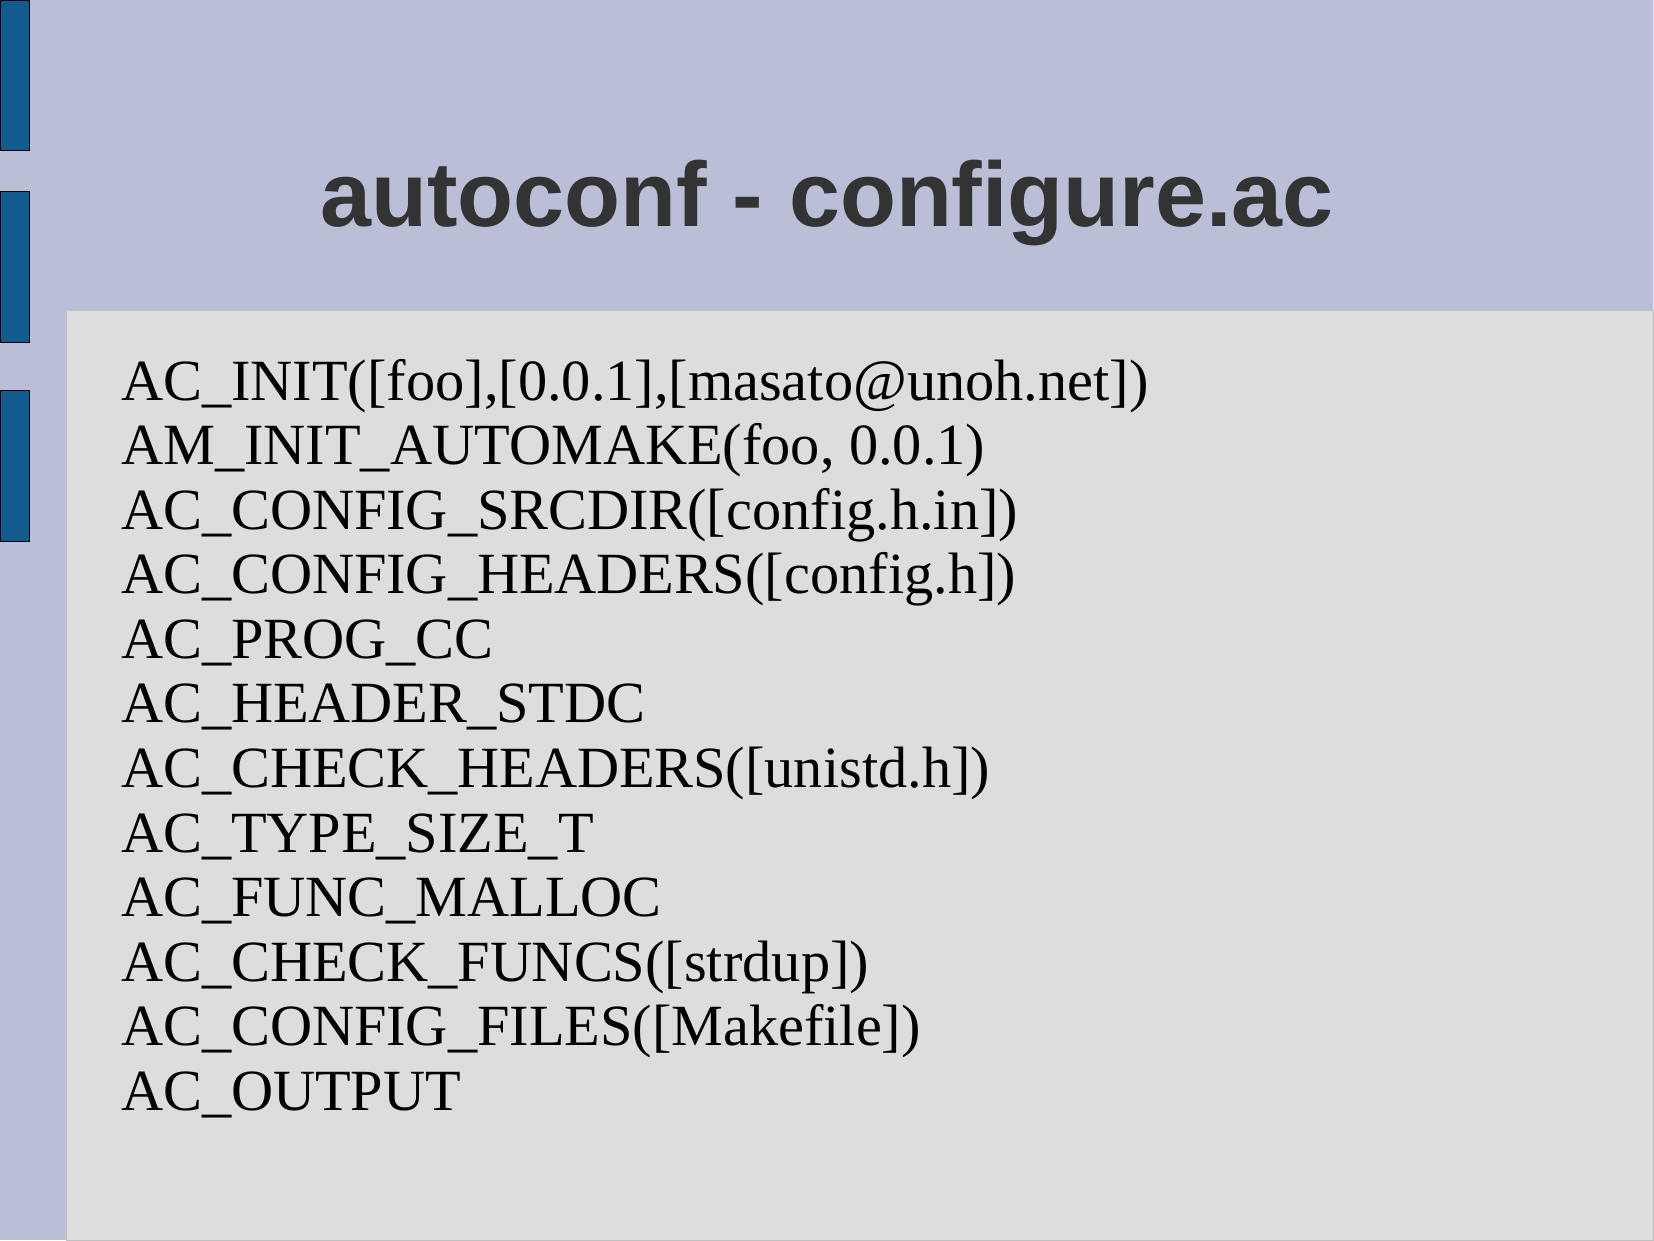

# autoconf - configure.ac
AC_INIT([foo],[0.0.1],[masato@unoh.net])
AM_INIT_AUTOMAKE(foo, 0.0.1)
AC_CONFIG_SRCDIR([config.h.in])
AC_CONFIG_HEADERS([config.h])
AC_PROG_CC
AC_HEADER_STDC
AC_CHECK_HEADERS([unistd.h])
AC_TYPE_SIZE_T
AC_FUNC_MALLOC
AC_CHECK_FUNCS([strdup])
AC_CONFIG_FILES([Makefile])
AC_OUTPUT